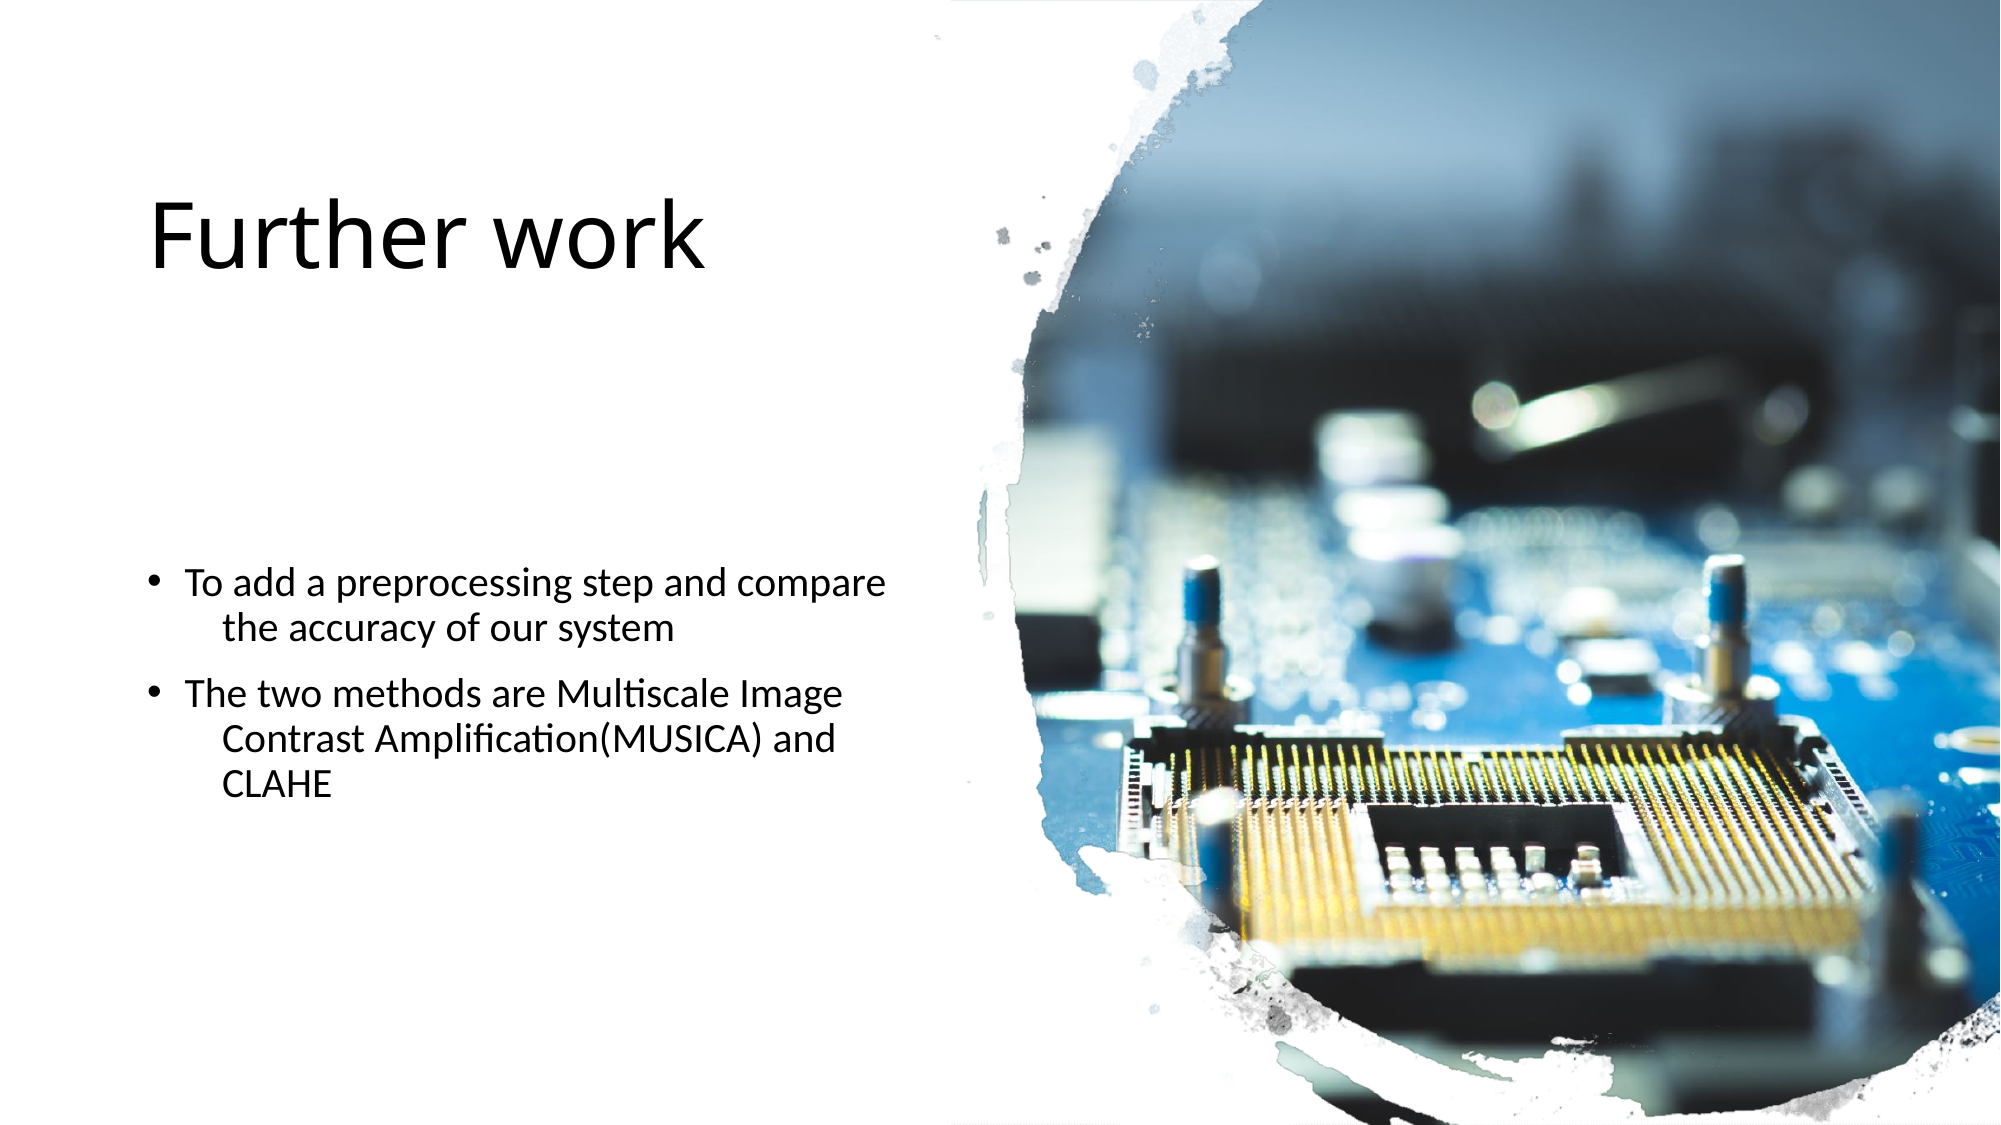

# Further work
To add a preprocessing step and compare the accuracy of our system
The two methods are Multiscale Image Contrast Amplification(MUSICA) and CLAHE